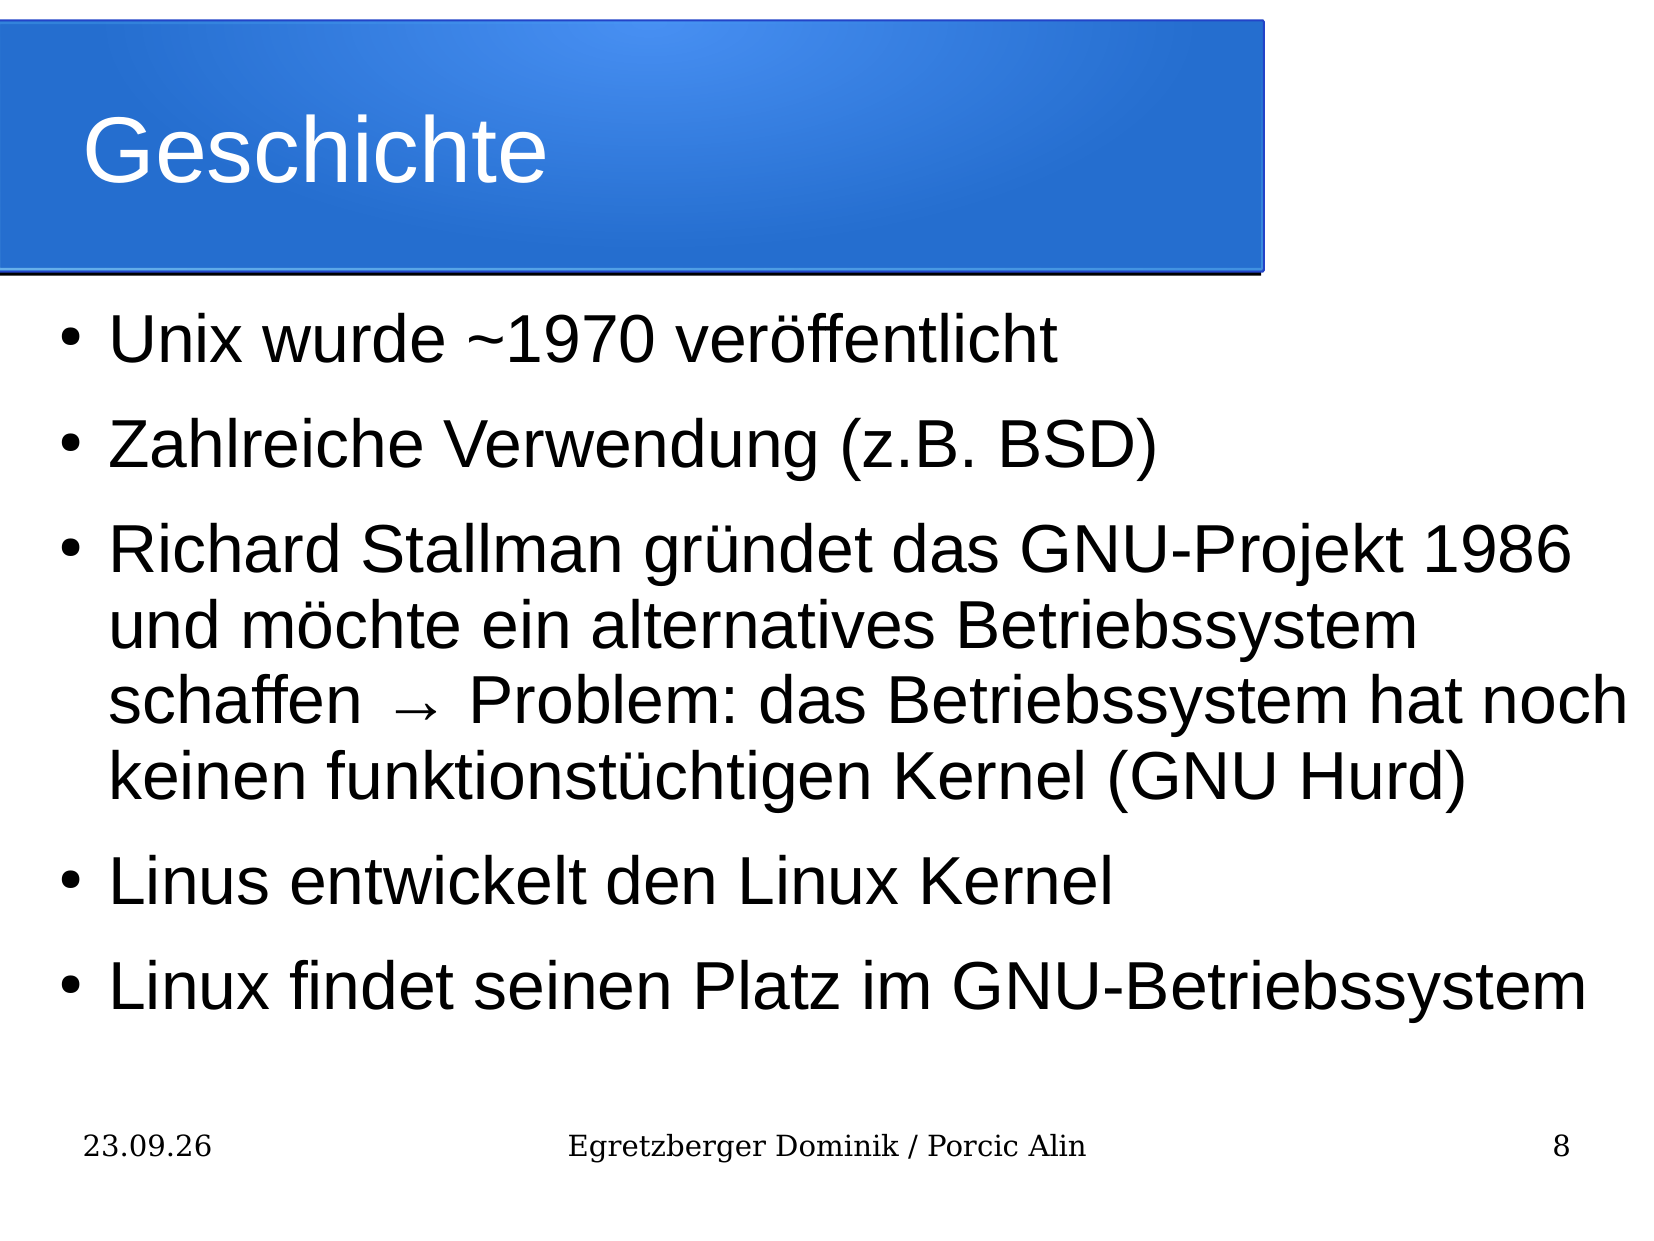

# Geschichte
Unix wurde ~1970 veröffentlicht
Zahlreiche Verwendung (z.B. BSD)
Richard Stallman gründet das GNU-Projekt 1986 und möchte ein alternatives Betriebssystem schaffen → Problem: das Betriebssystem hat noch keinen funktionstüchtigen Kernel (GNU Hurd)
Linus entwickelt den Linux Kernel
Linux findet seinen Platz im GNU-Betriebssystem
Egretzberger Dominik / Porcic Alin
8